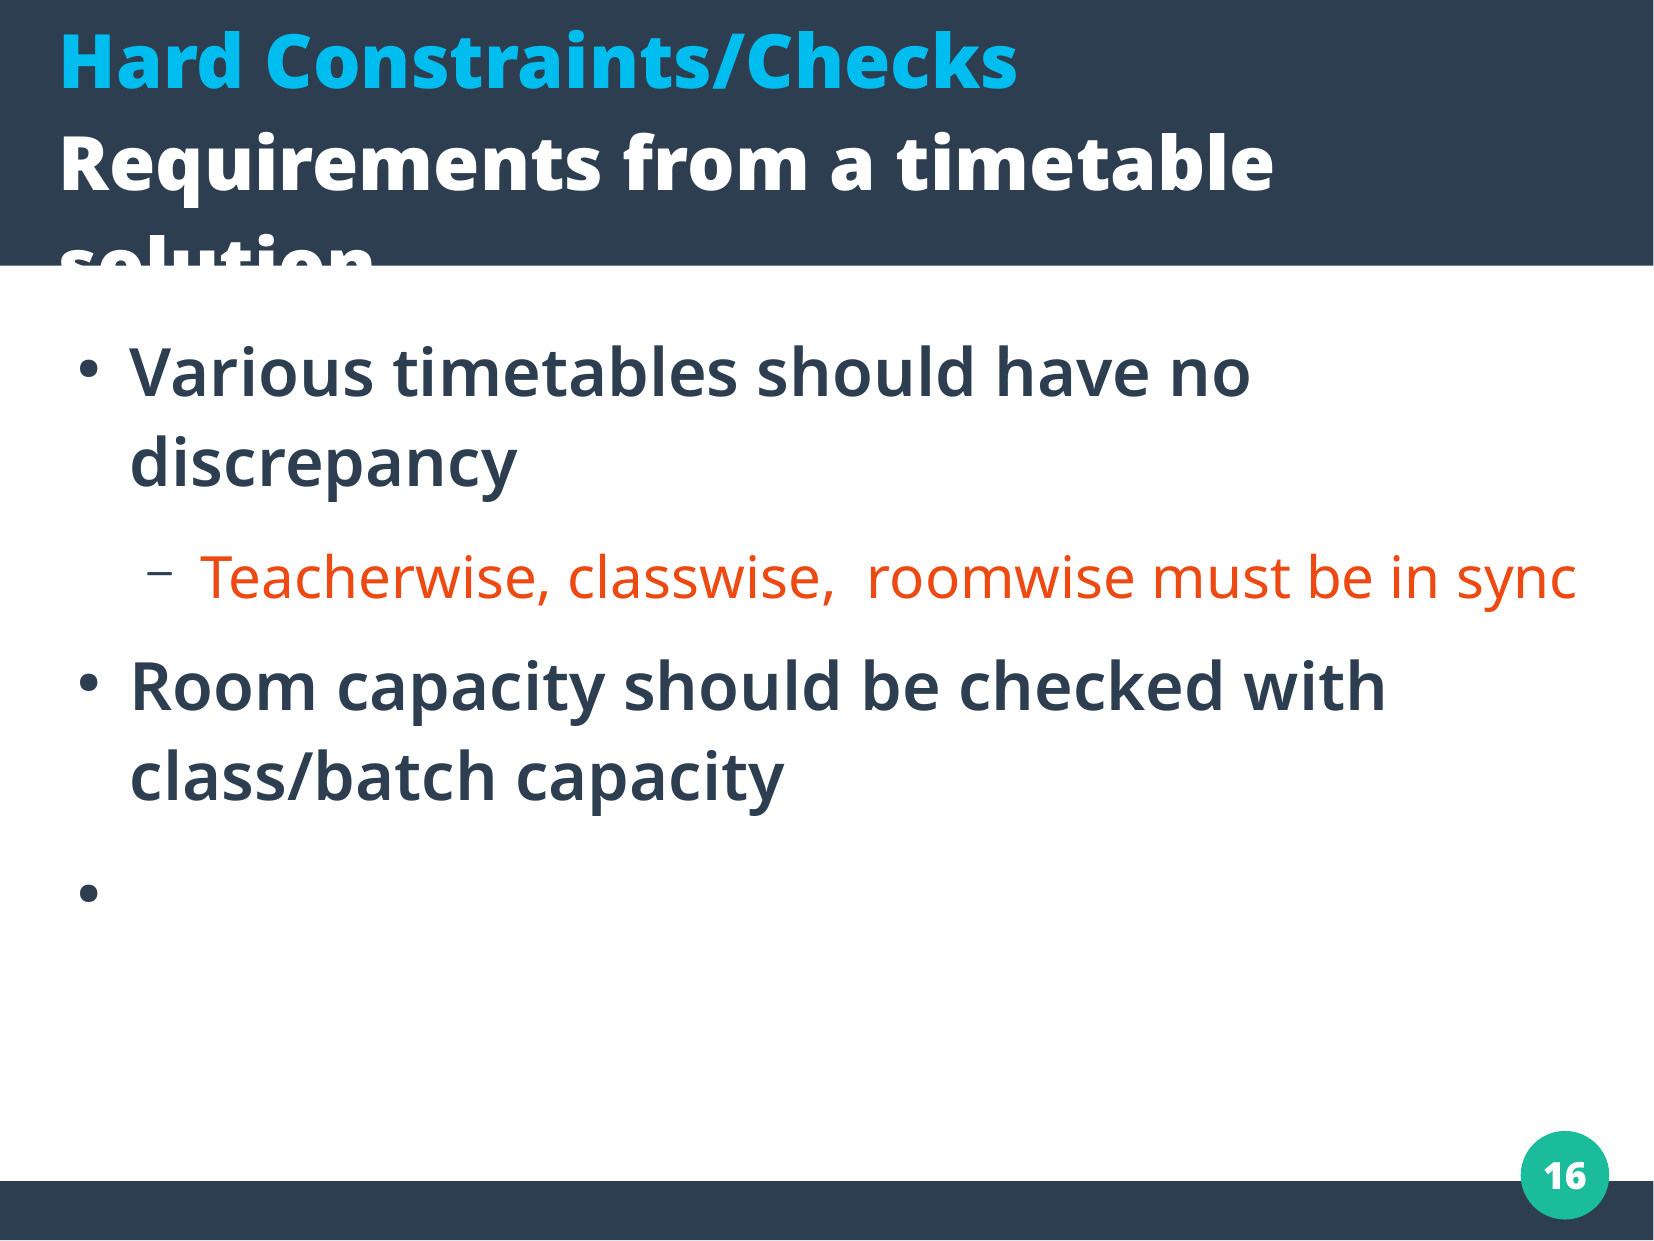

# Hard Constraints/Checks Requirements from a timetable solution
Various timetables should have no discrepancy
Teacherwise, classwise, roomwise must be in sync
Room capacity should be checked with class/batch capacity
16